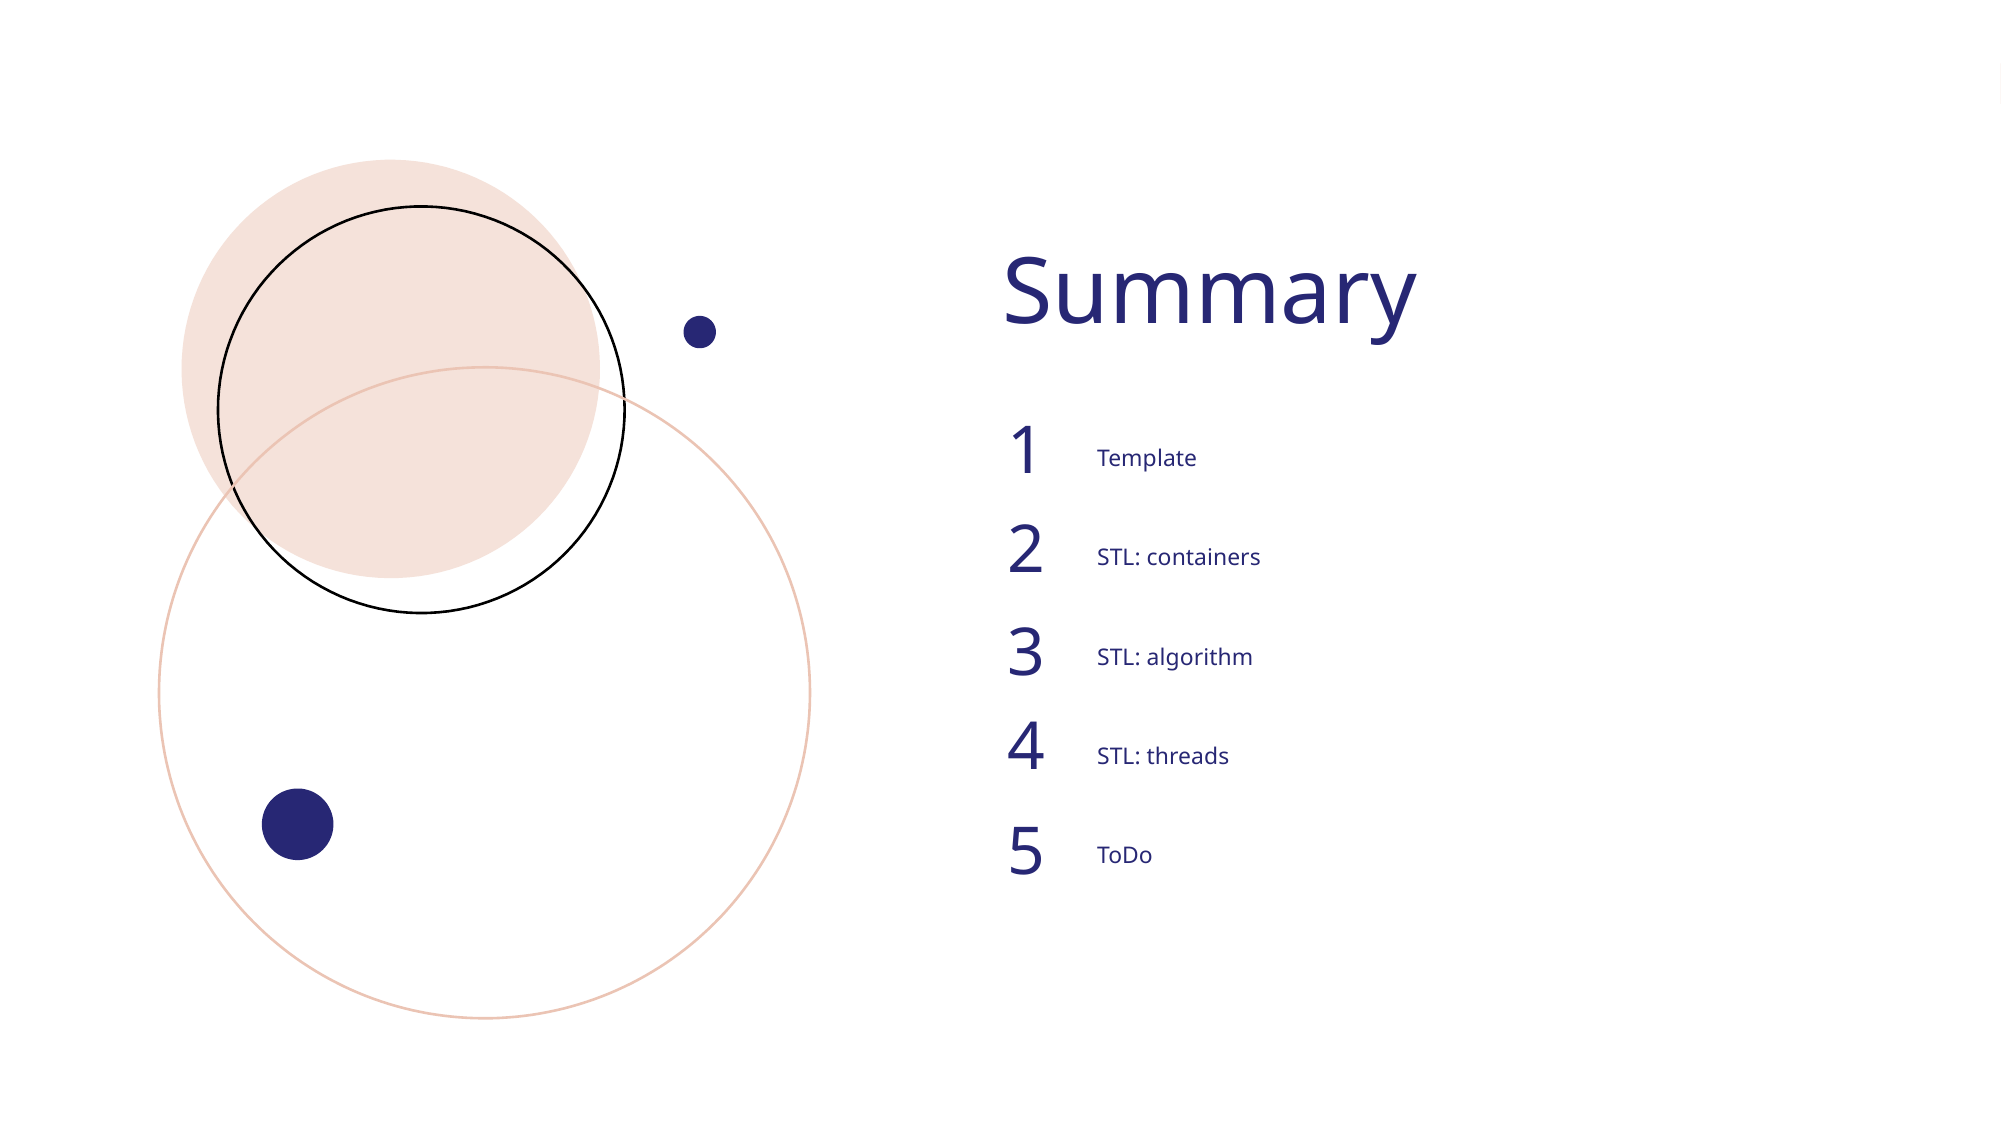

Summary
1
# Template
2
STL: containers
3
STL: algorithm
4
STL: threads
5
ToDo